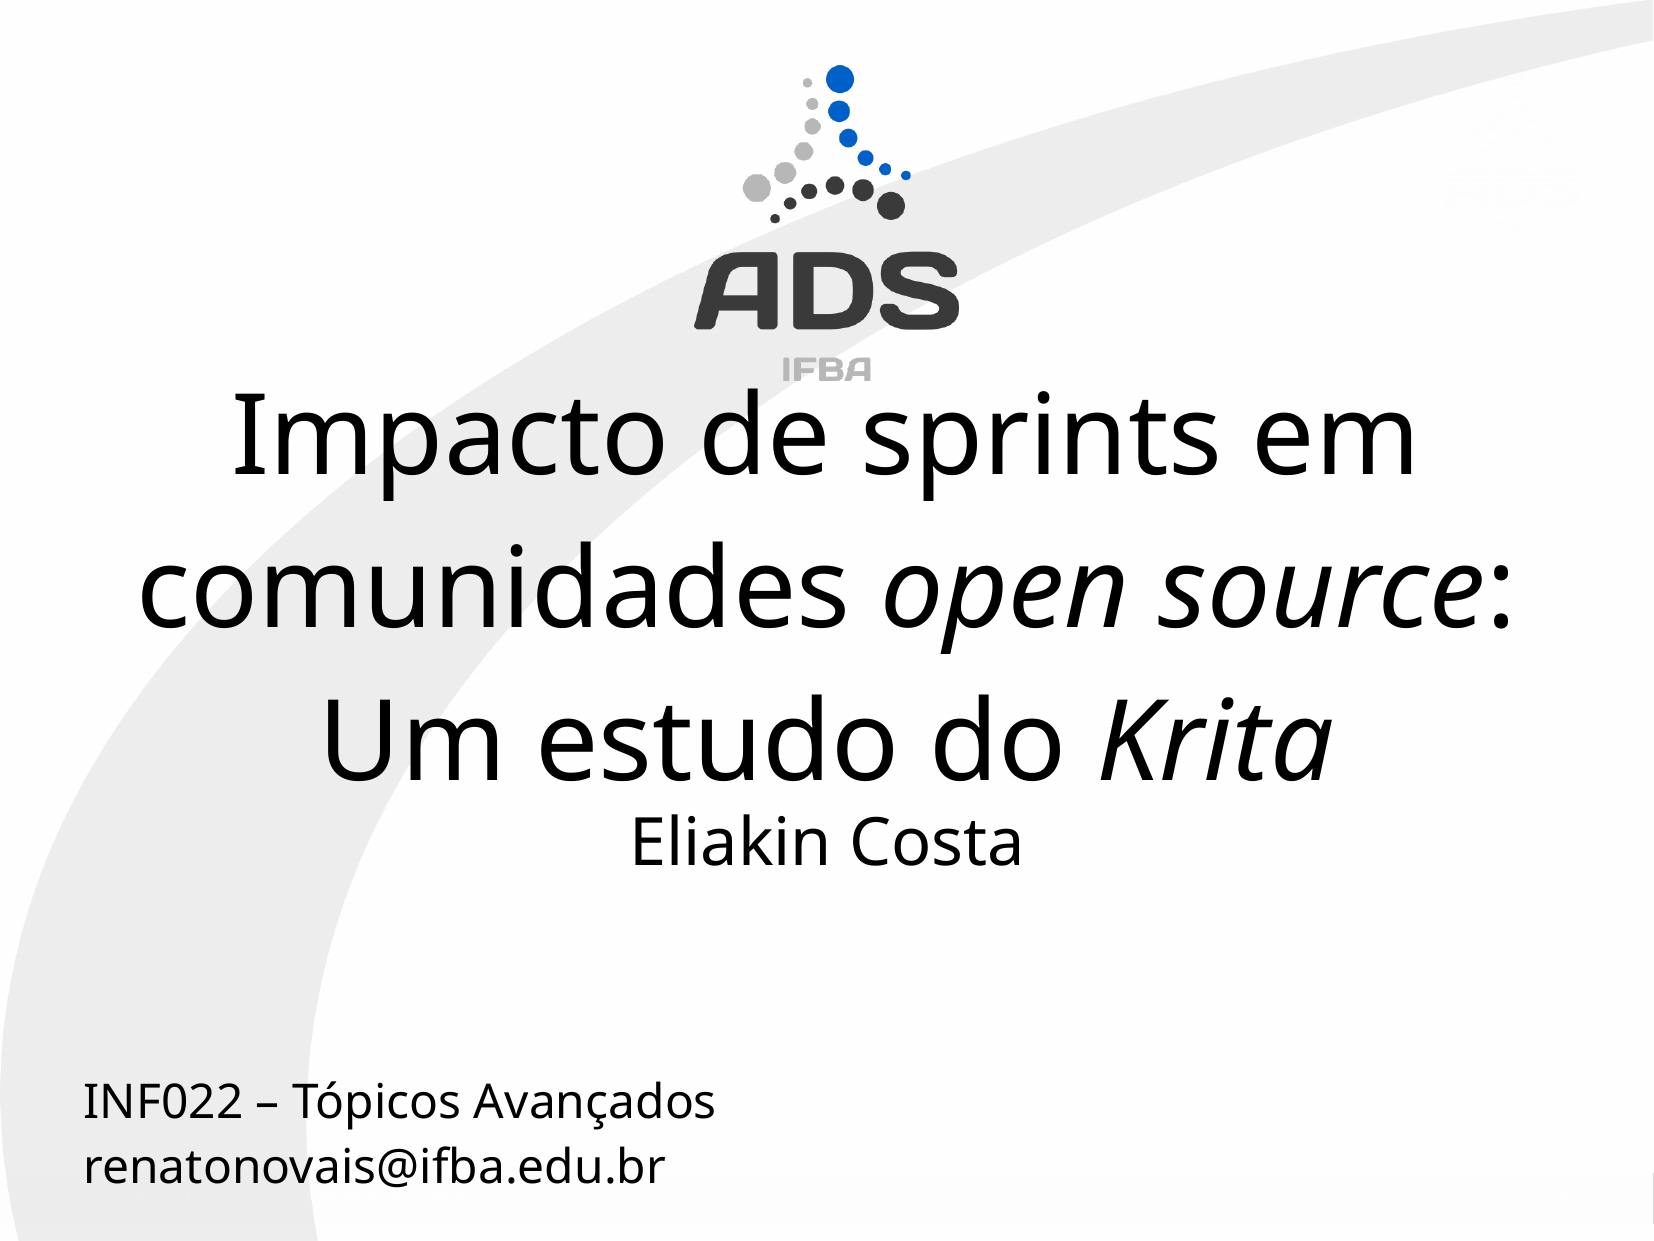

Impacto de sprints em comunidades open source: Um estudo do Krita
Eliakin Costa
INF022 – Tópicos Avançados
renatonovais@ifba.edu.br